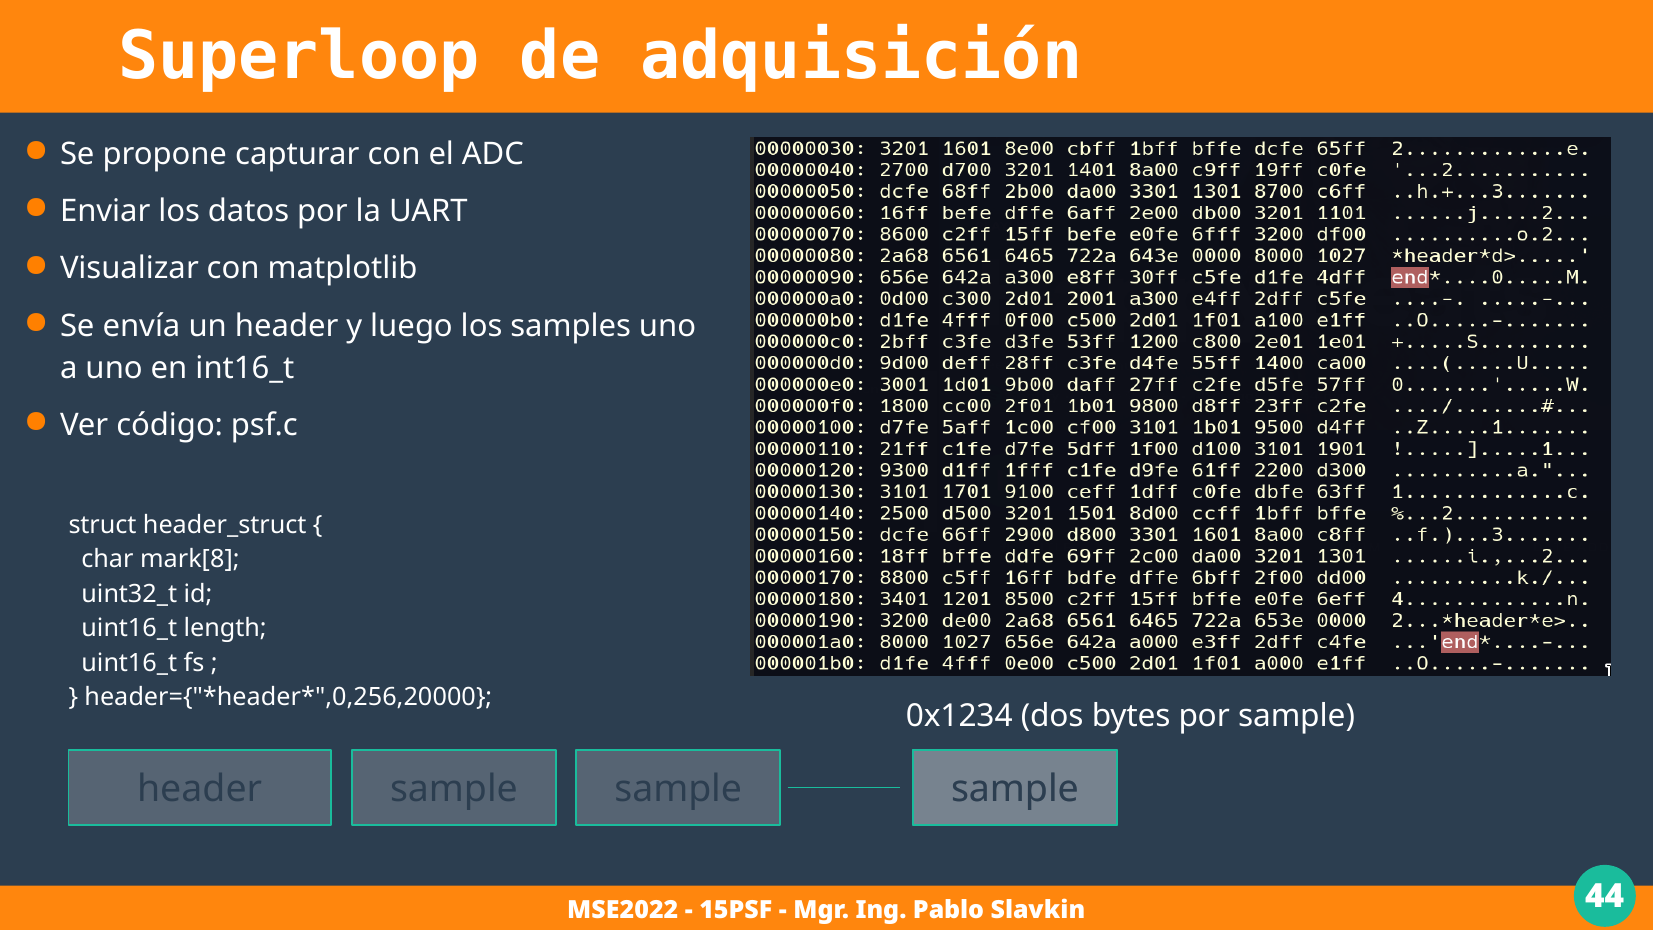

# Superloop de adquisición
Se propone capturar con el ADC
Enviar los datos por la UART
Visualizar con matplotlib
Se envía un header y luego los samples uno a uno en int16_t
Ver código: psf.c
struct header_struct {
 char mark[8];
 uint32_t id;
 uint16_t length;
 uint16_t fs ;
} header={"*header*",0,256,20000};
0x1234 (dos bytes por sample)
header
sample
sample
sample
sample
MSE2022 - 15PSF - Mgr. Ing. Pablo Slavkin